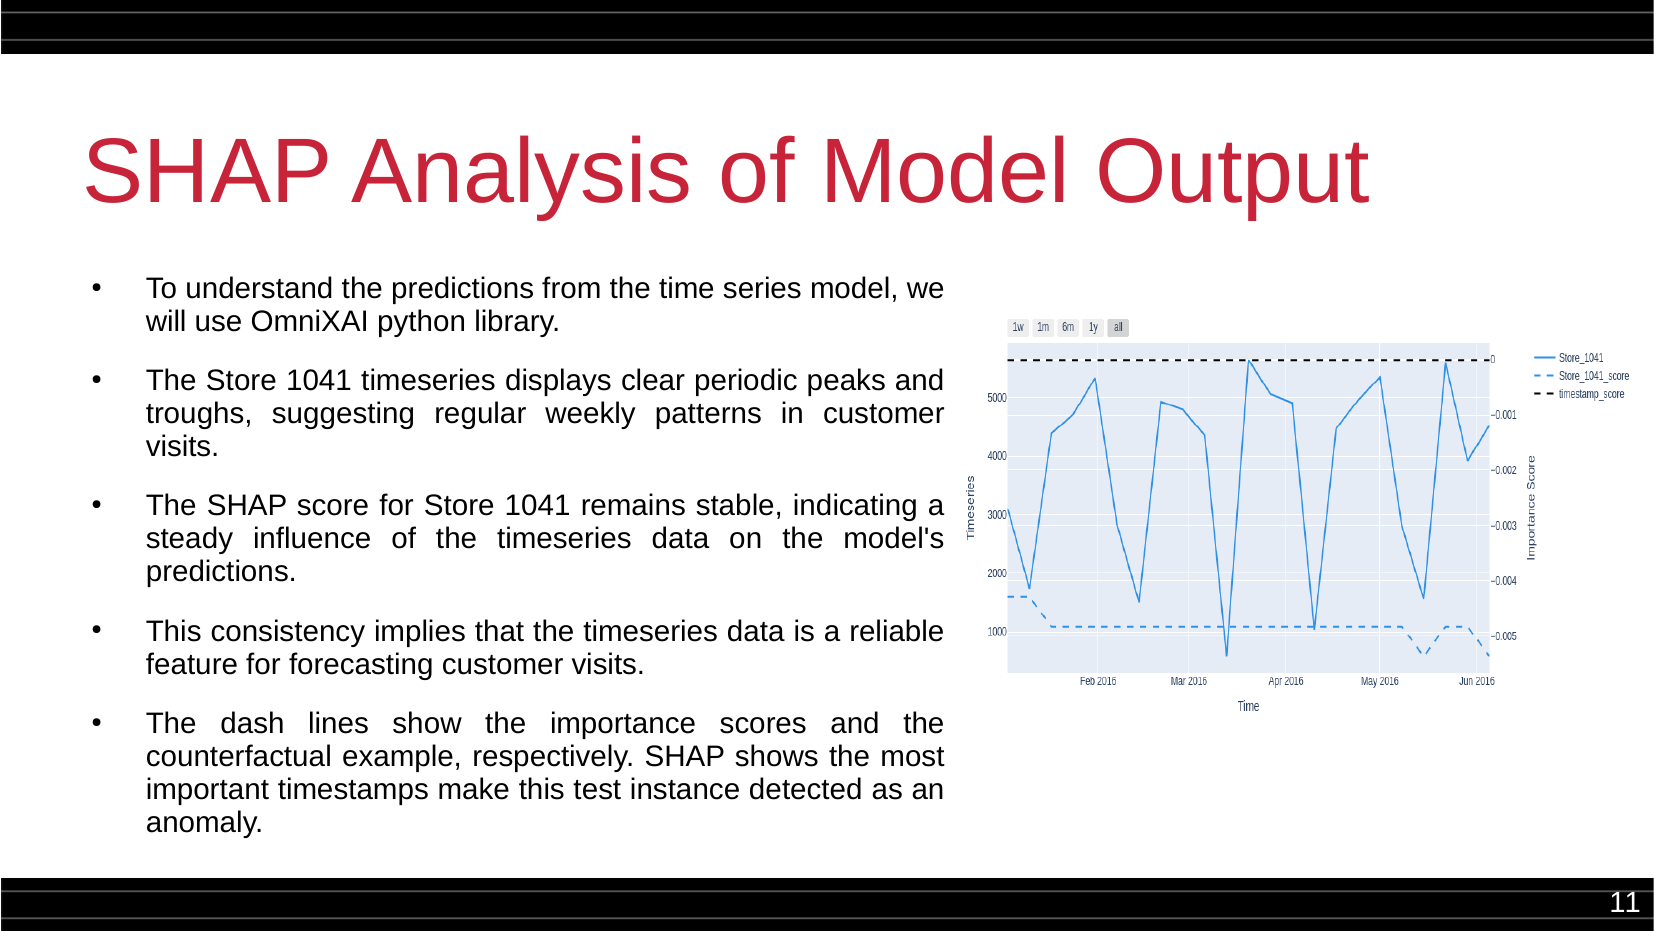

# SHAP Analysis of Model Output
To understand the predictions from the time series model, we will use OmniXAI python library.
The Store 1041 timeseries displays clear periodic peaks and troughs, suggesting regular weekly patterns in customer visits.
The SHAP score for Store 1041 remains stable, indicating a steady influence of the timeseries data on the model's predictions.
This consistency implies that the timeseries data is a reliable feature for forecasting customer visits.
The dash lines show the importance scores and the counterfactual example, respectively. SHAP shows the most important timestamps make this test instance detected as an anomaly.